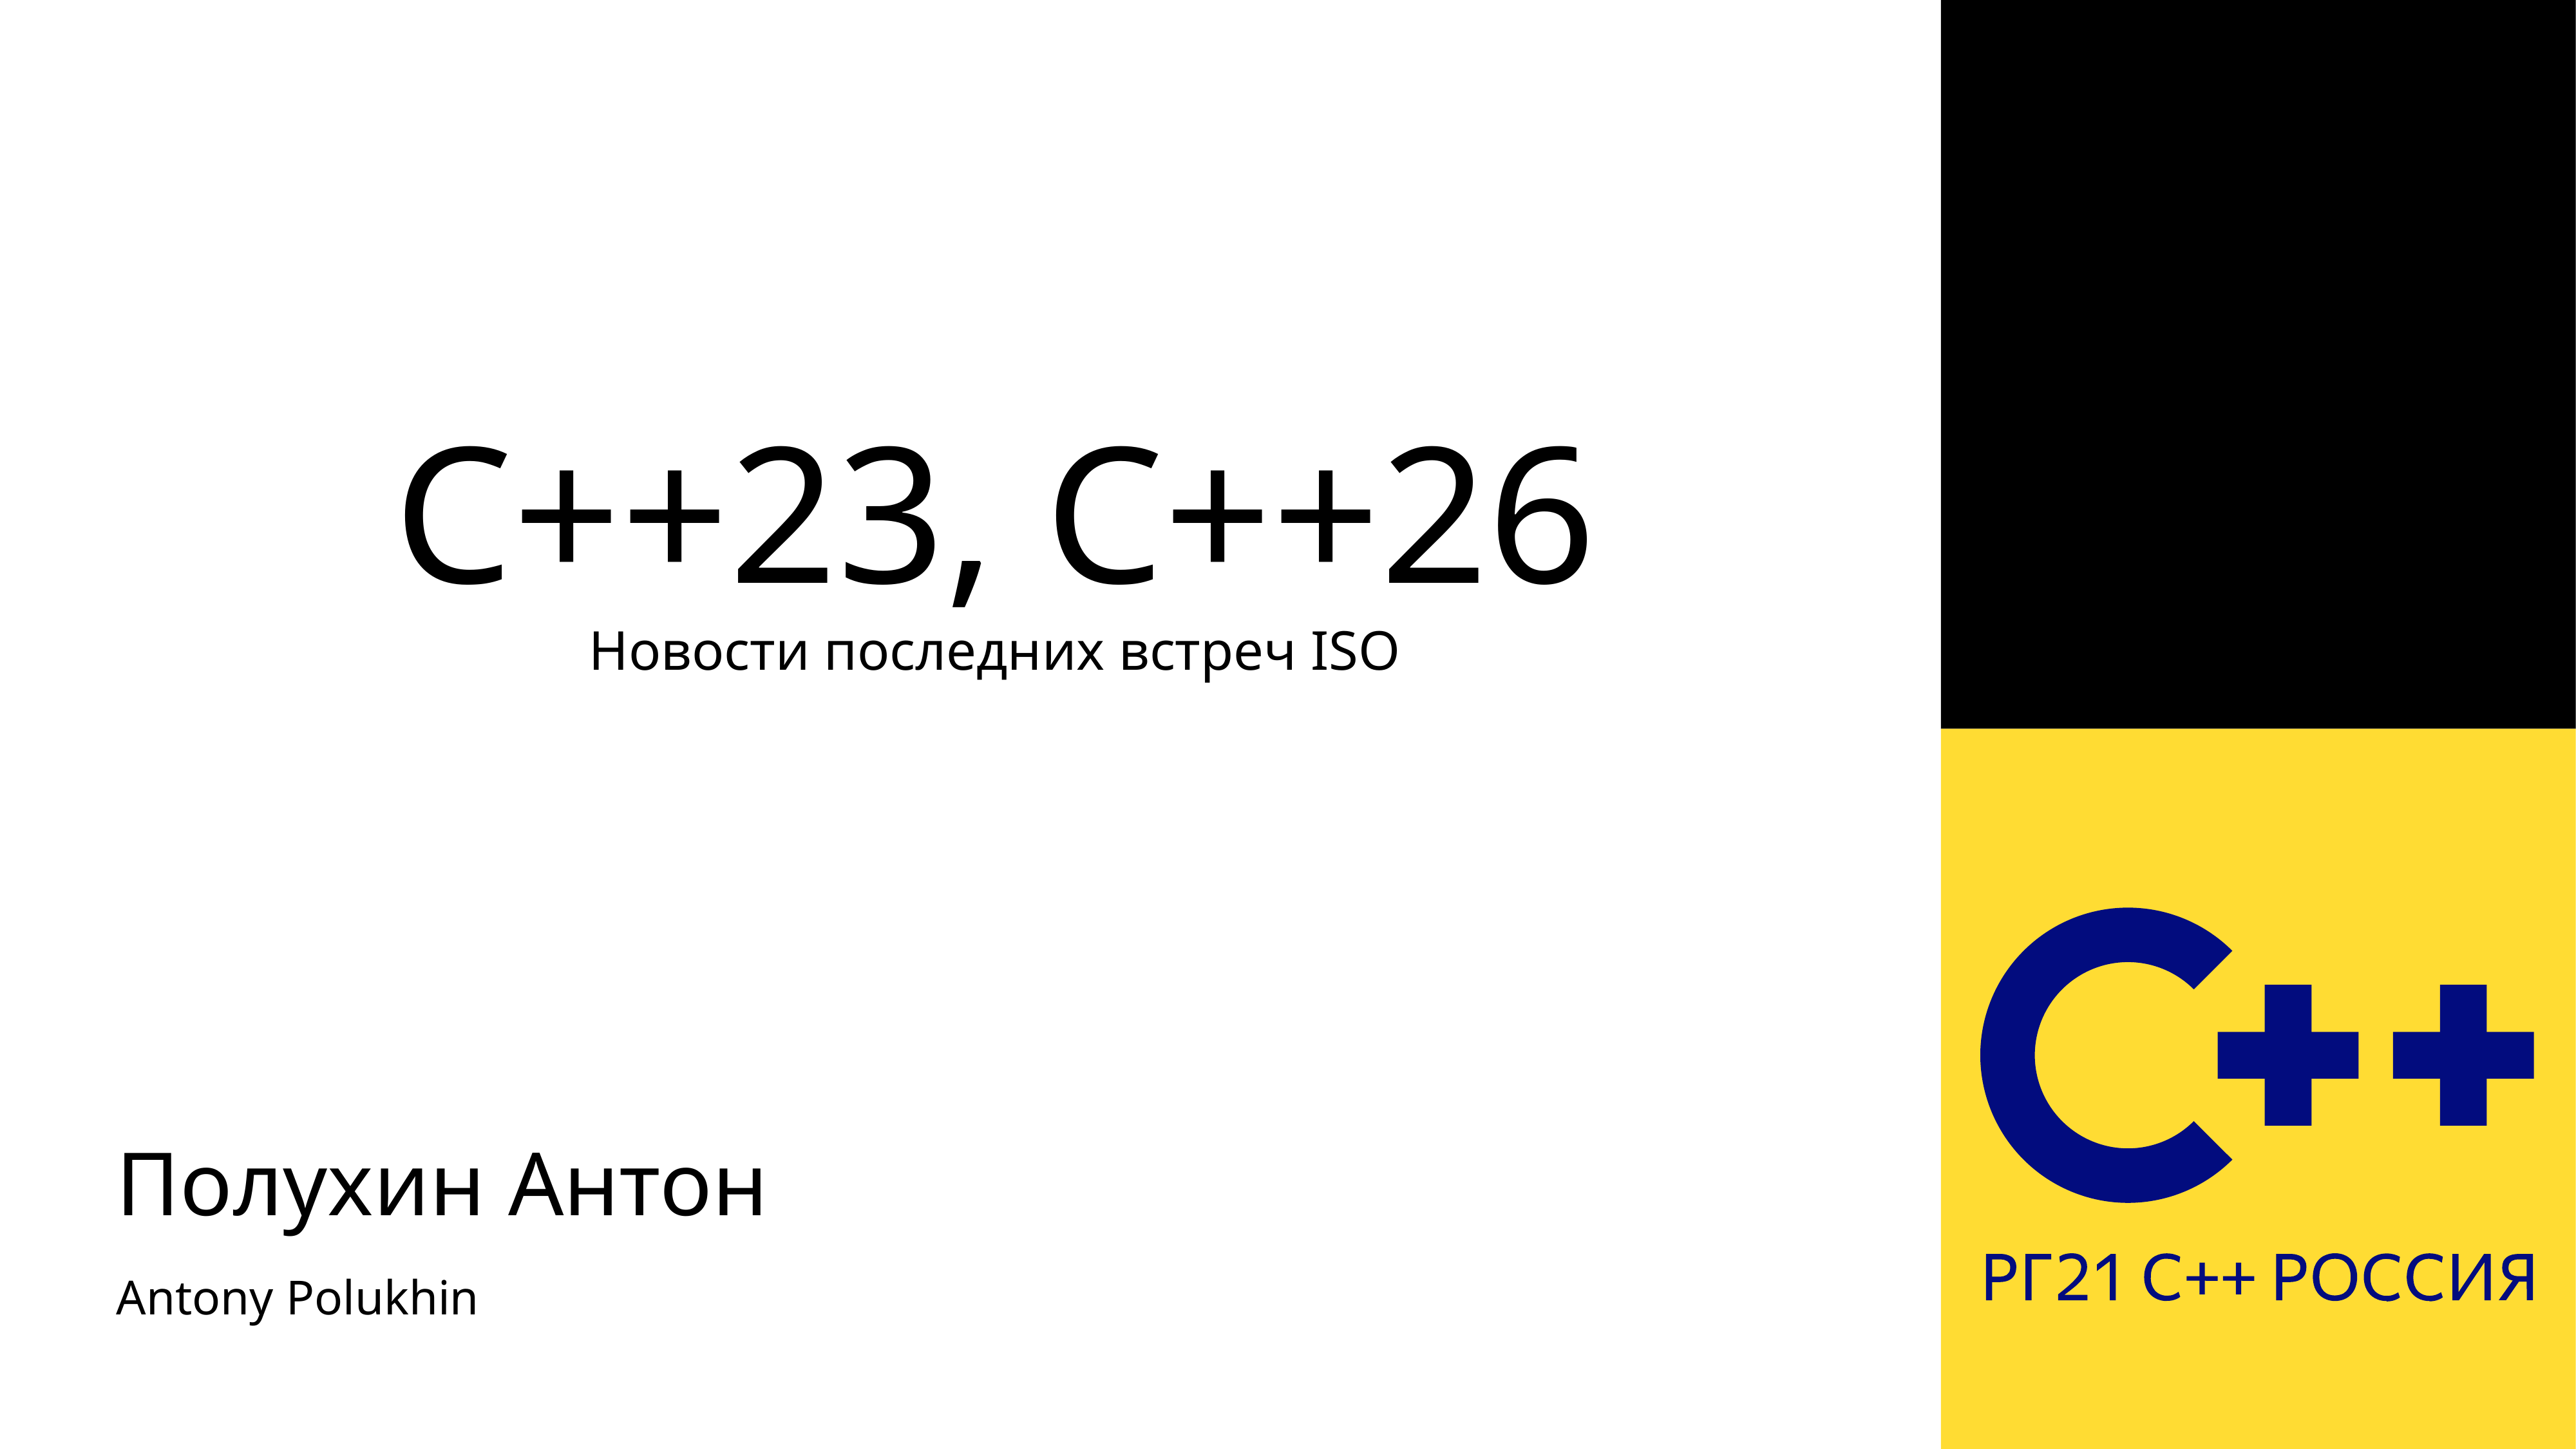

C++23, C++26
Новости последних встреч ISO
Полухин Антон
# Antony Polukhin